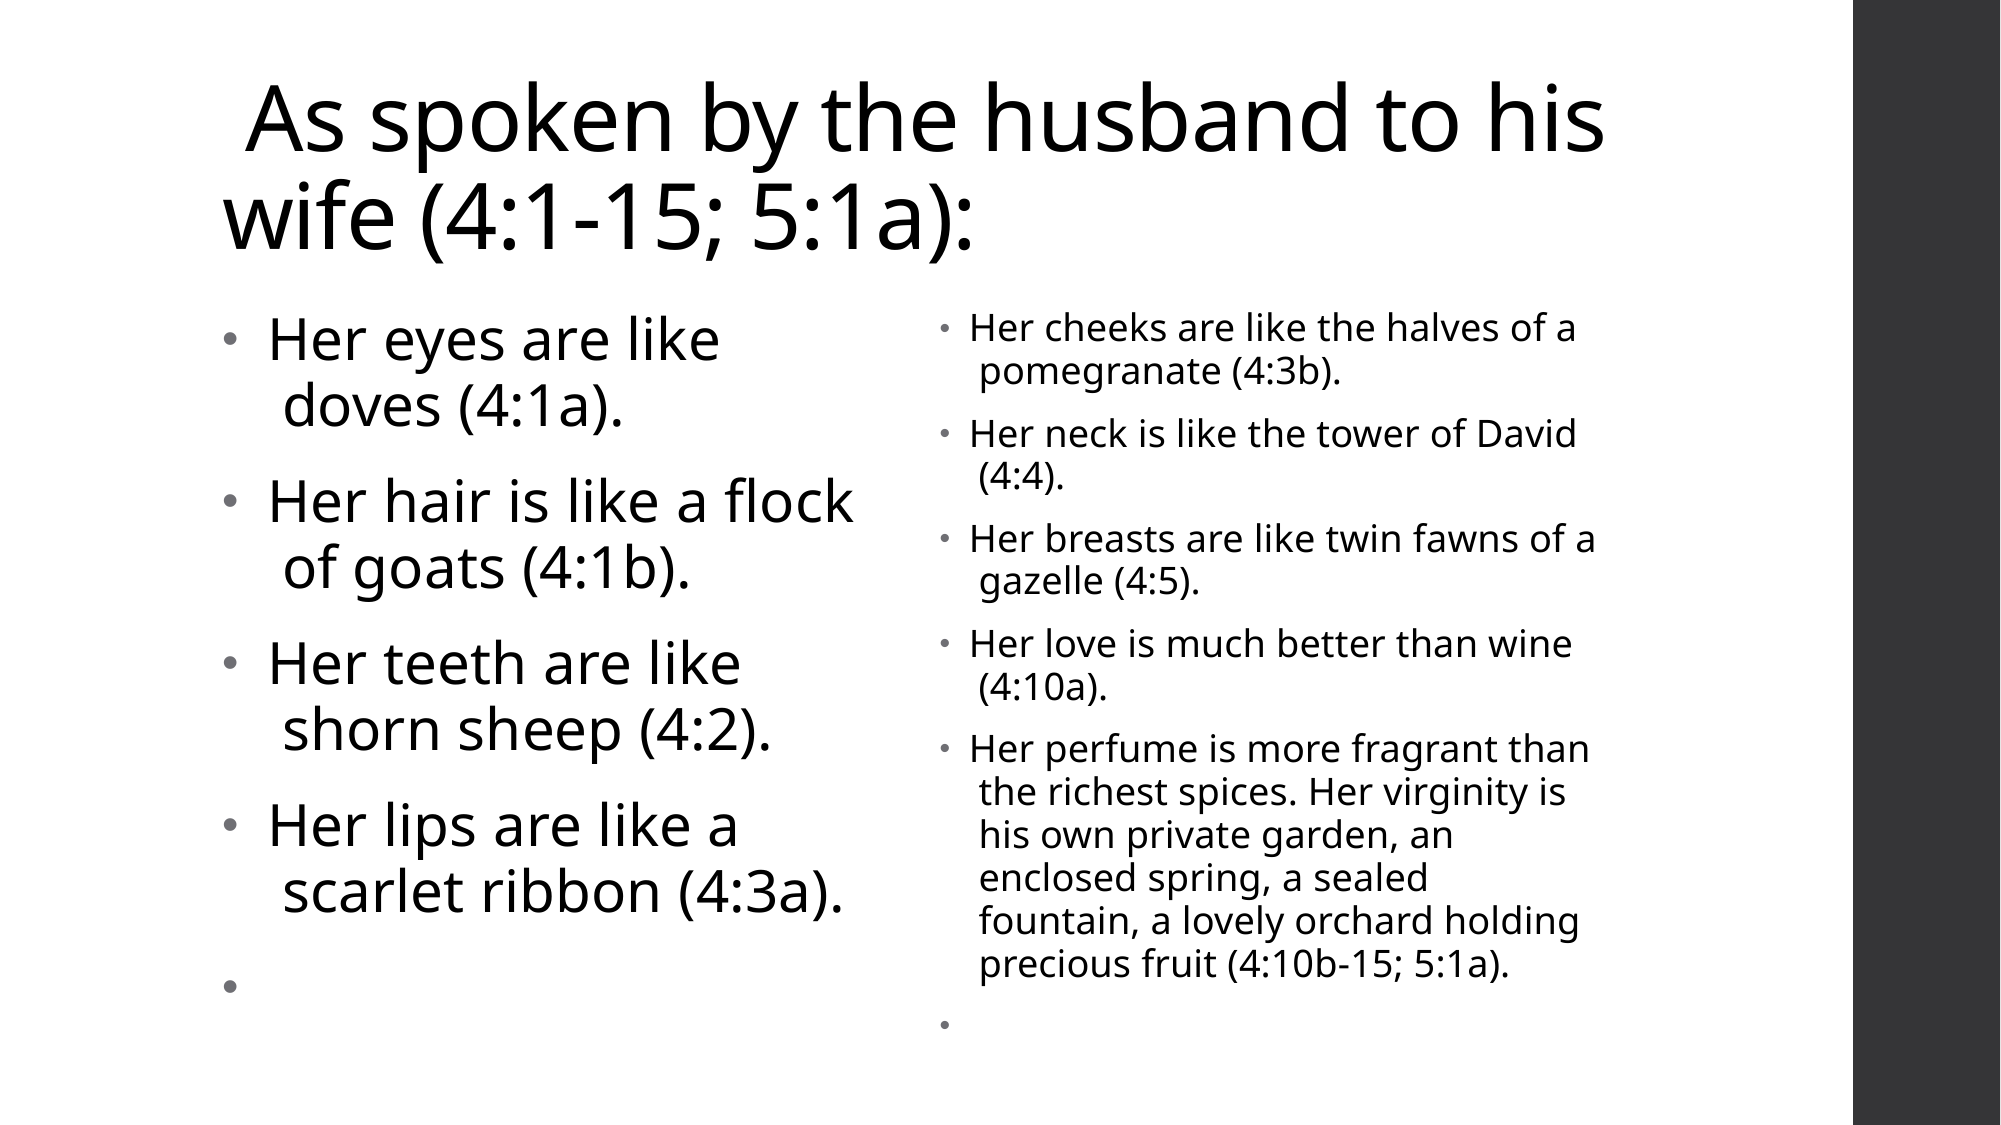

# As spoken by the husband to his wife (4:1-15; 5:1a):
 Her eyes are like doves (4:1a).
 Her hair is like a flock of goats (4:1b).
 Her teeth are like shorn sheep (4:2).
 Her lips are like a scarlet ribbon (4:3a).
 Her cheeks are like the halves of a pomegranate (4:3b).
 Her neck is like the tower of David (4:4).
 Her breasts are like twin fawns of a gazelle (4:5).
 Her love is much better than wine (4:10a).
 Her perfume is more fragrant than the richest spices. Her virginity is his own private garden, an enclosed spring, a sealed fountain, a lovely orchard holding precious fruit (4:10b-15; 5:1a).